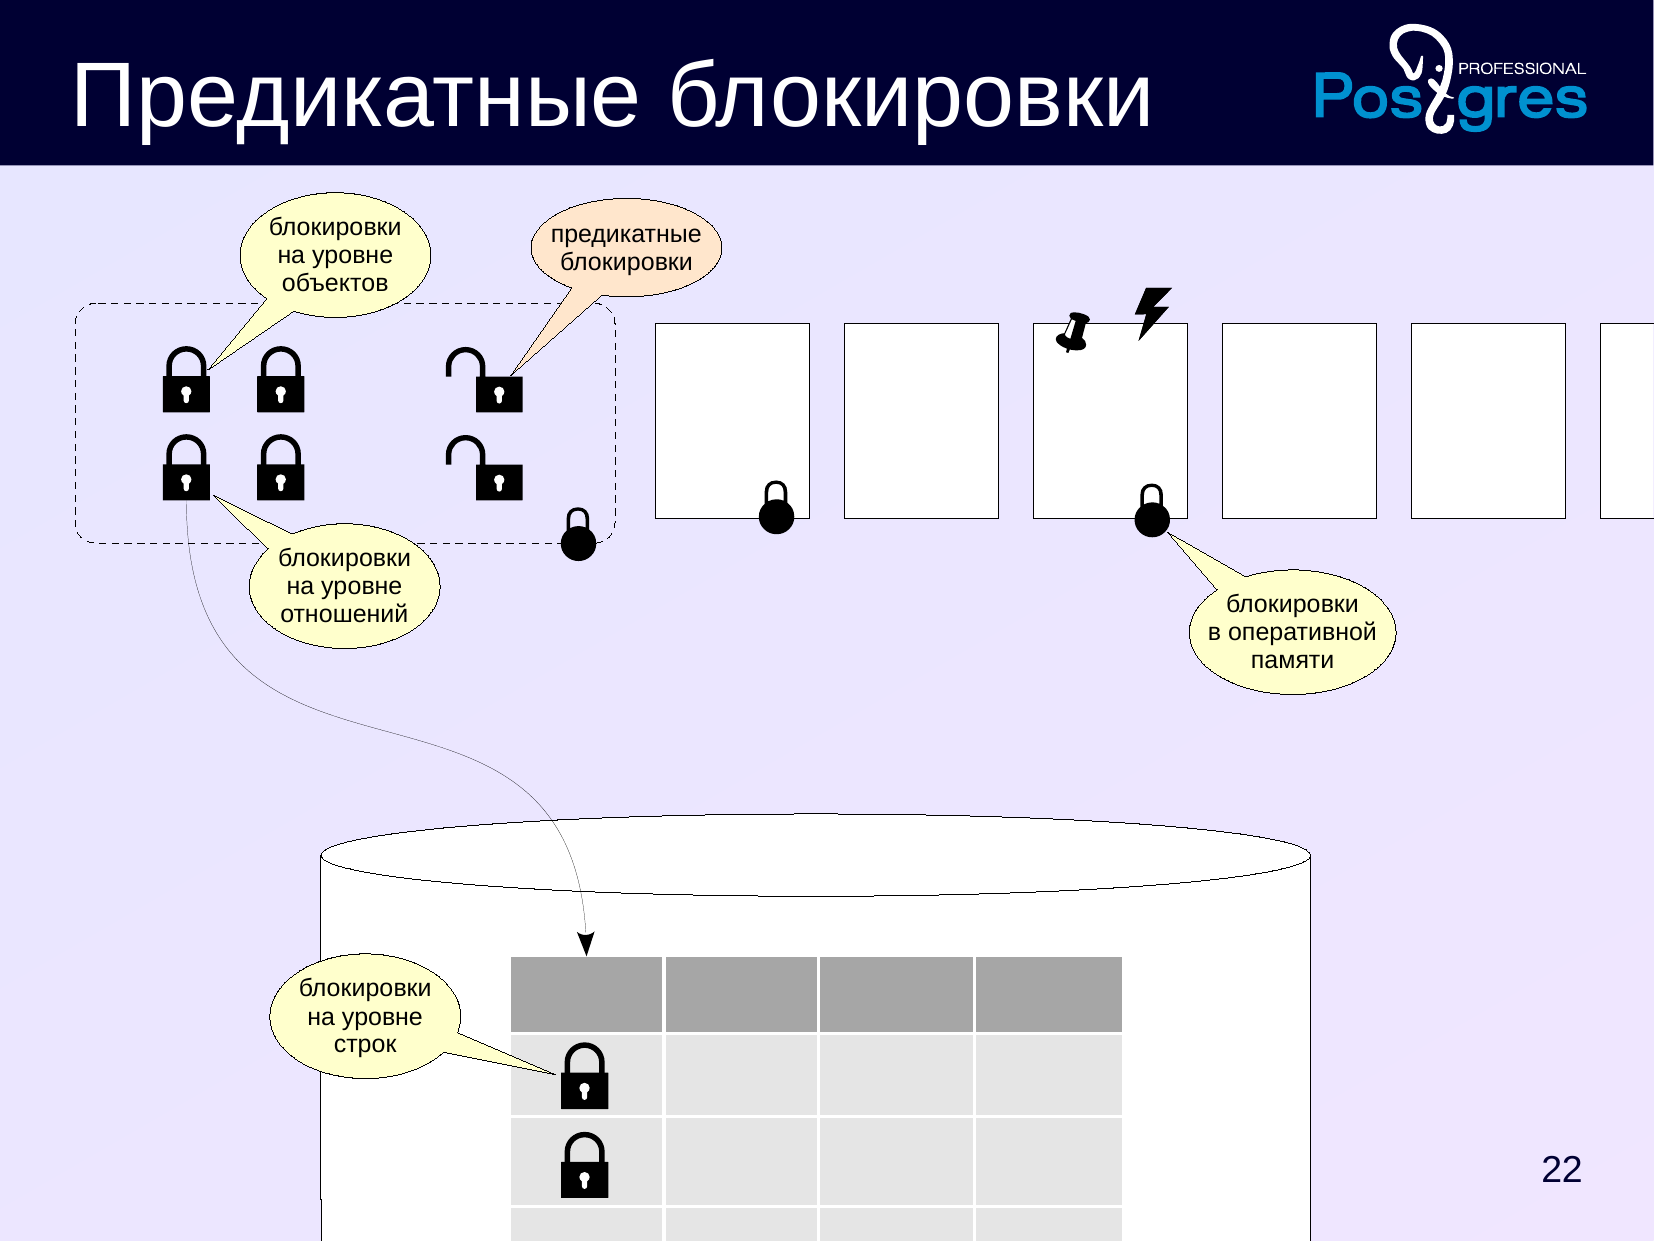

# Предикатные блокировки
блокировки
на уровне
объектов
предикатные
блокировки
блокировки
на уровне
отношений
блокировки
в оперативной
памяти
блокировки
на уровне
строк